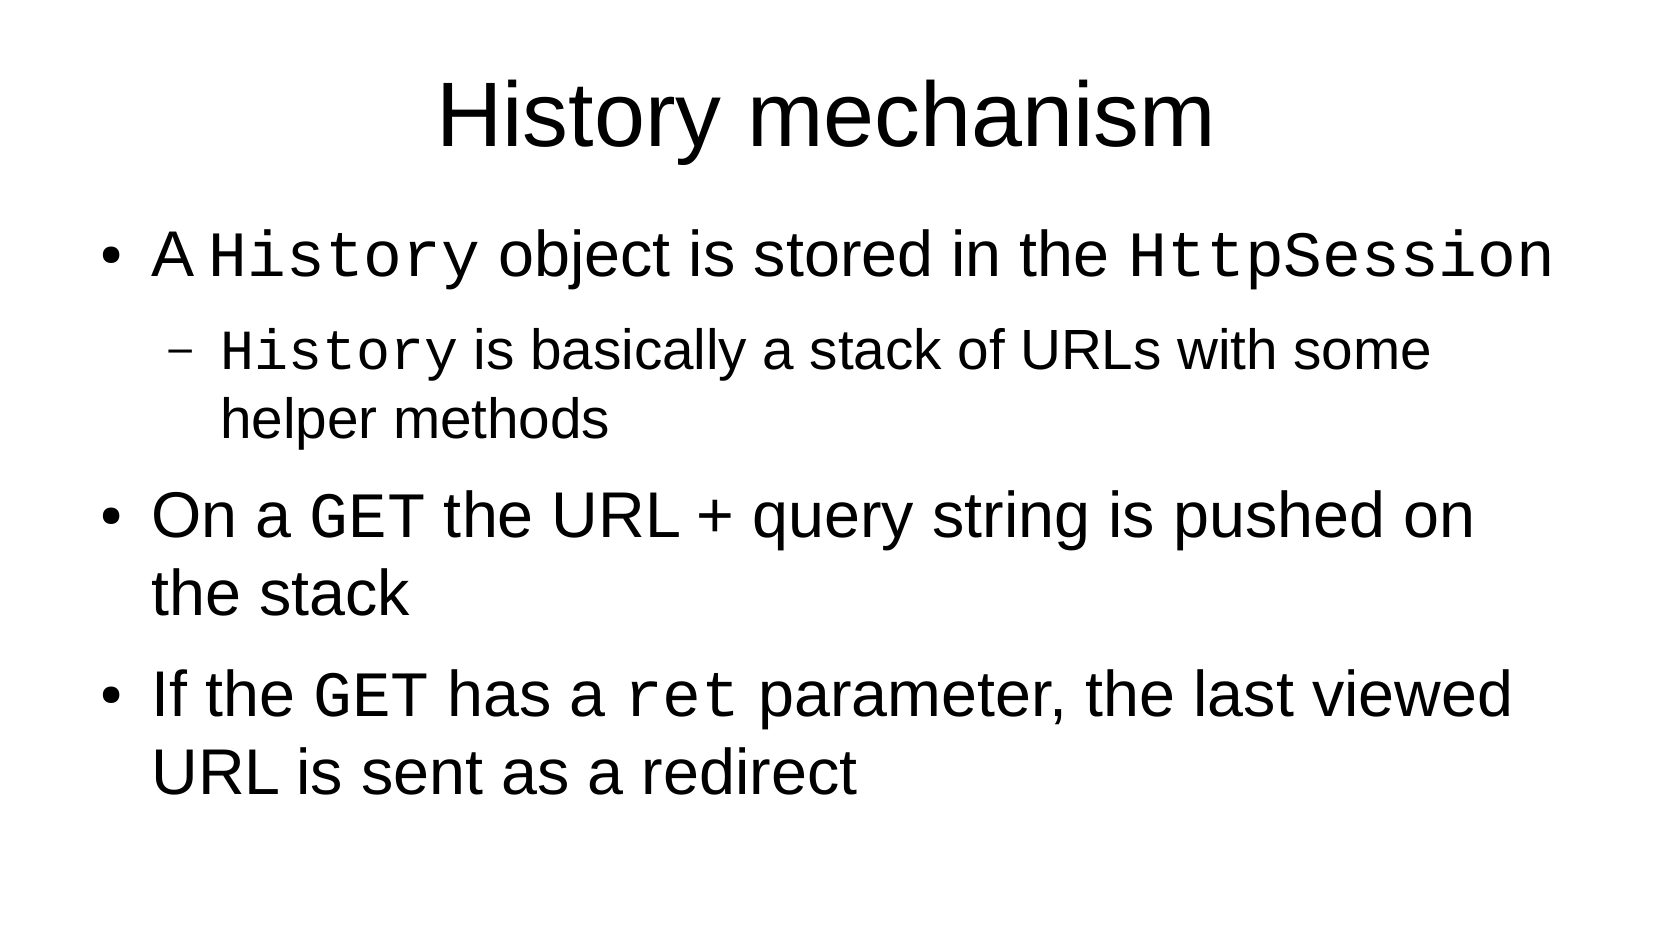

# History mechanism
A History object is stored in the HttpSession
History is basically a stack of URLs with some helper methods
On a GET the URL + query string is pushed on the stack
If the GET has a ret parameter, the last viewed URL is sent as a redirect